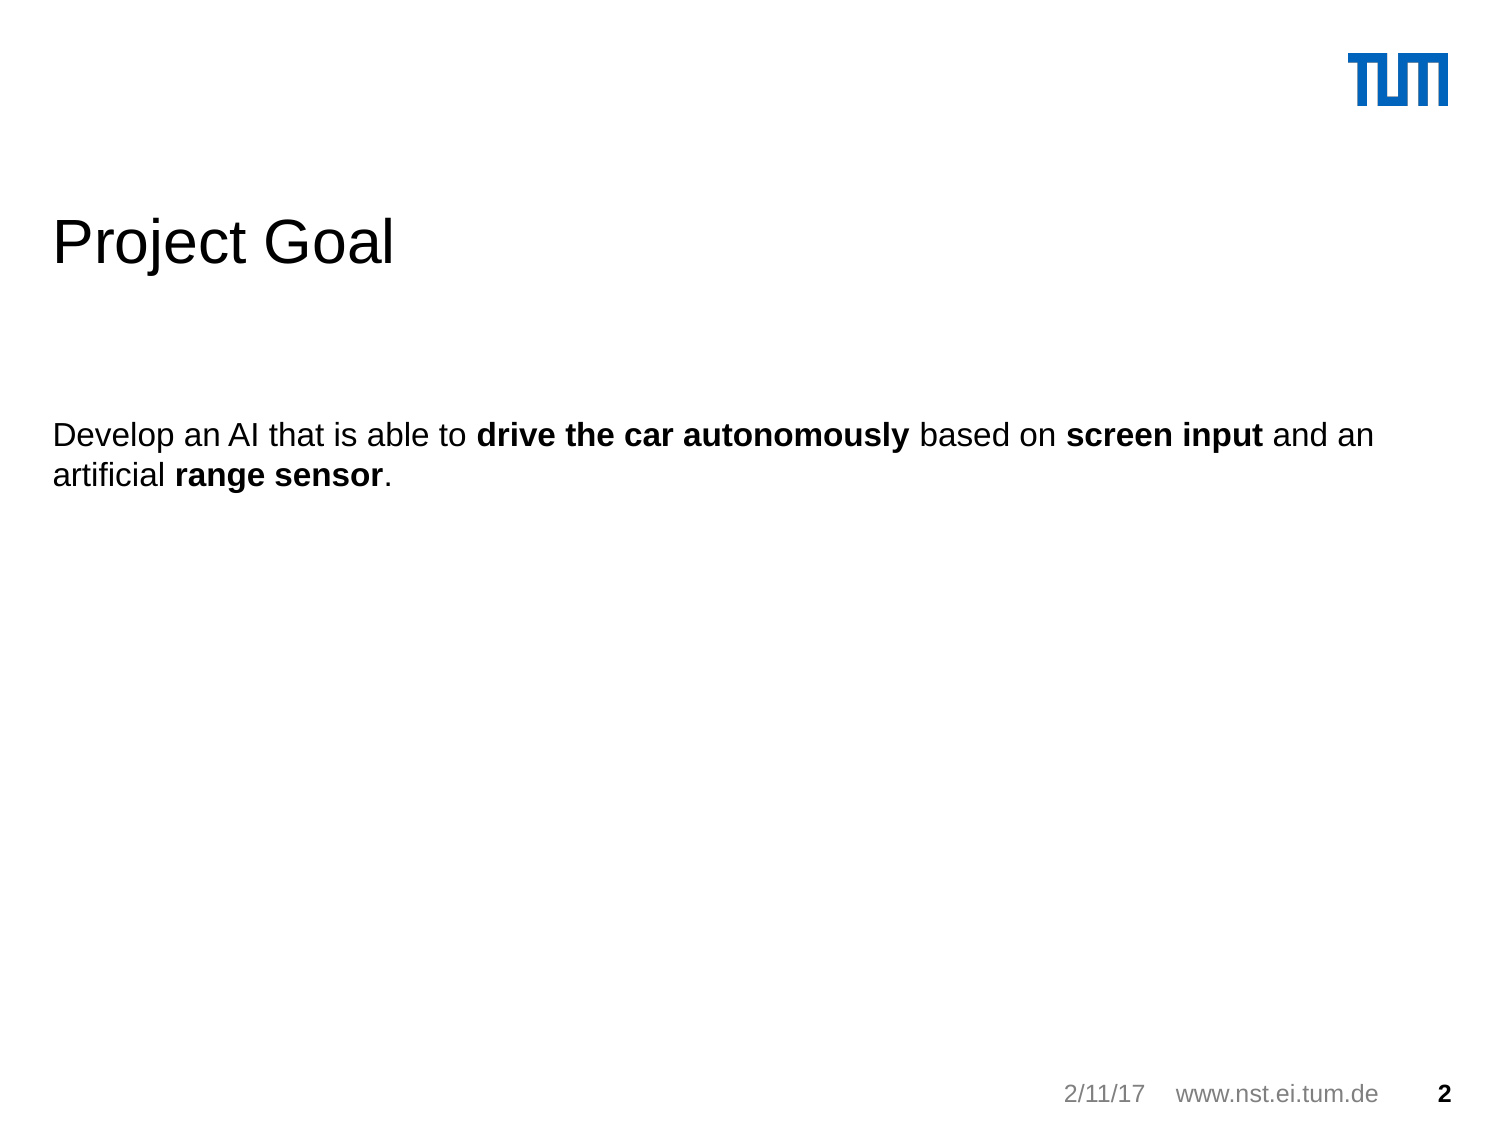

Project Goal
Develop an AI that is able to drive the car autonomously based on screen input and an artificial range sensor.